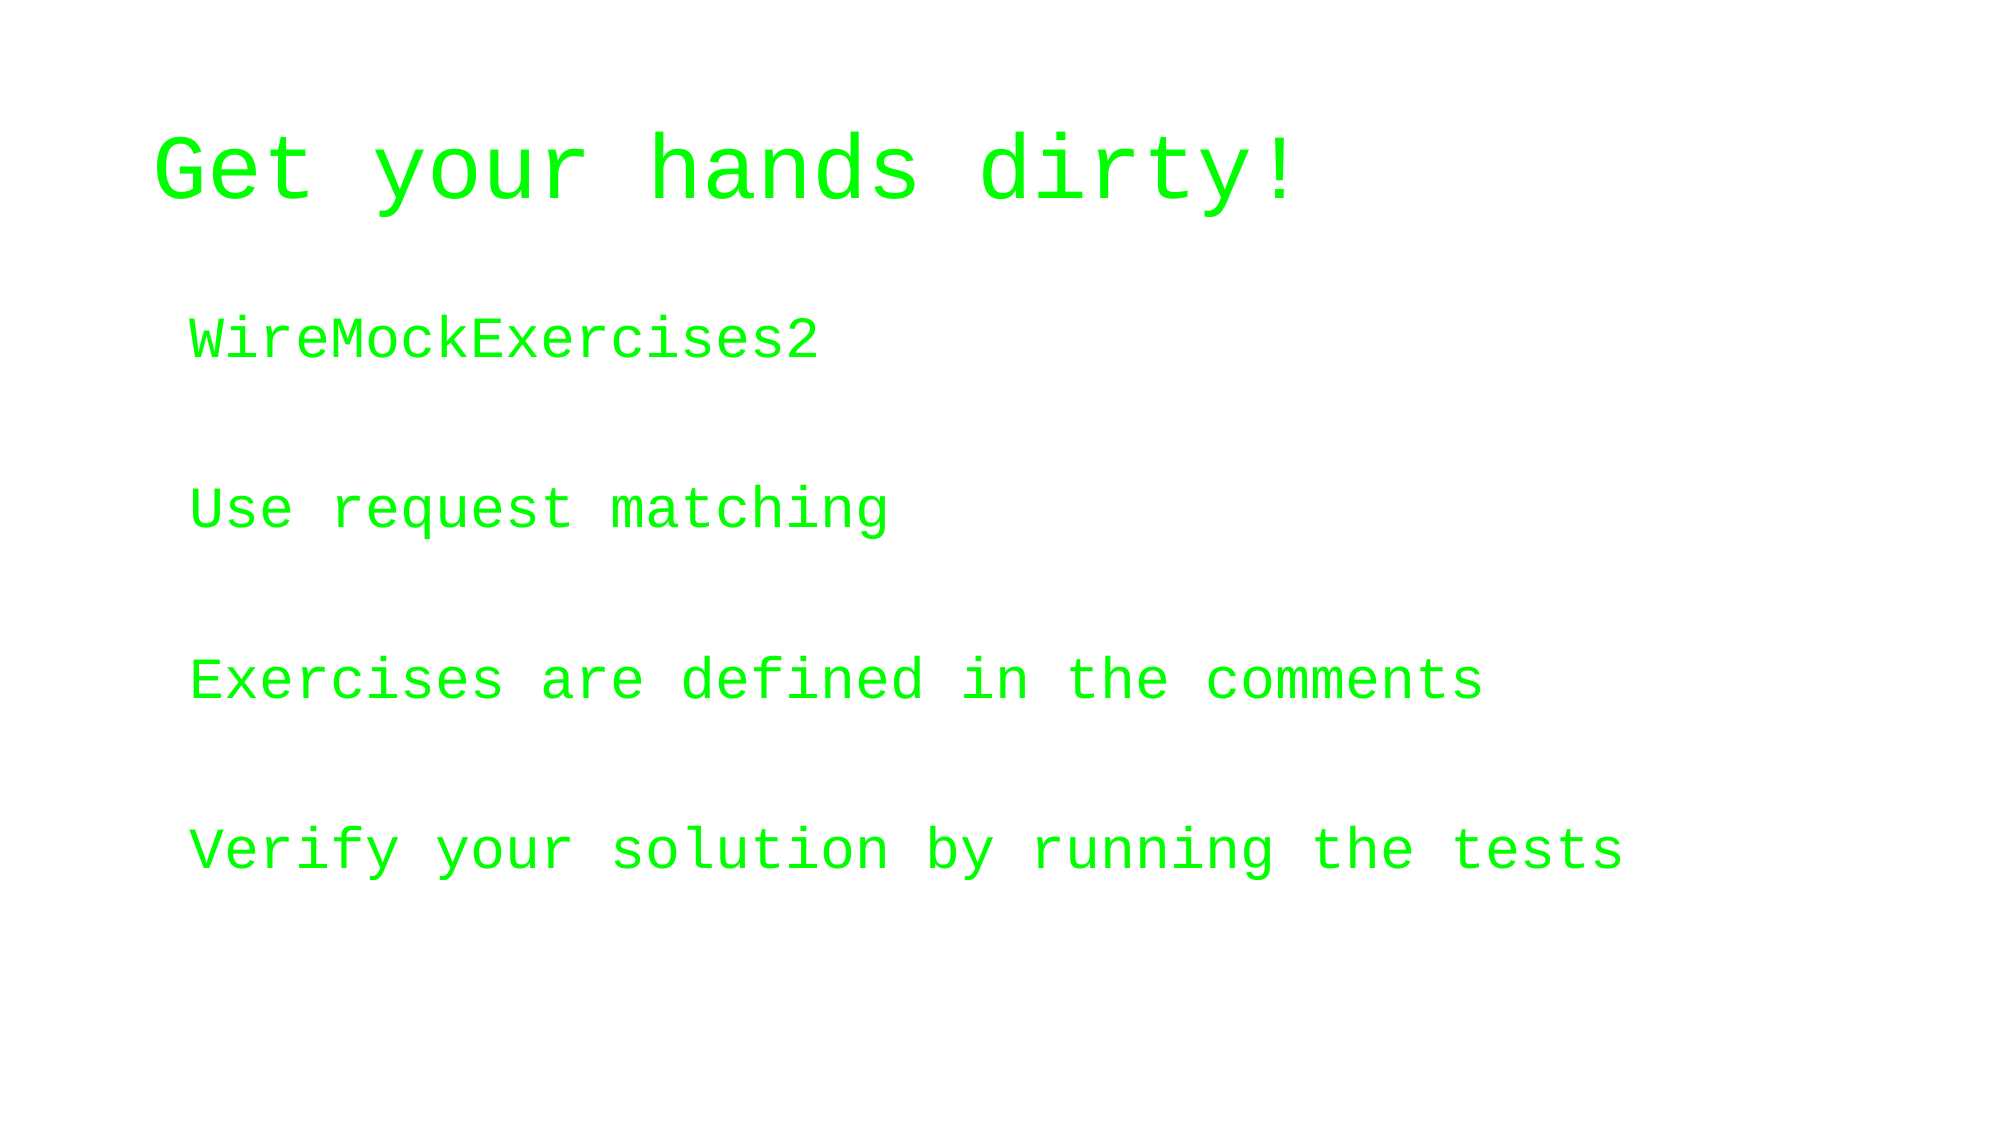

# Get your hands dirty!
WireMockExercises2
Use request matching
Exercises are defined in the comments
Verify your solution by running the tests